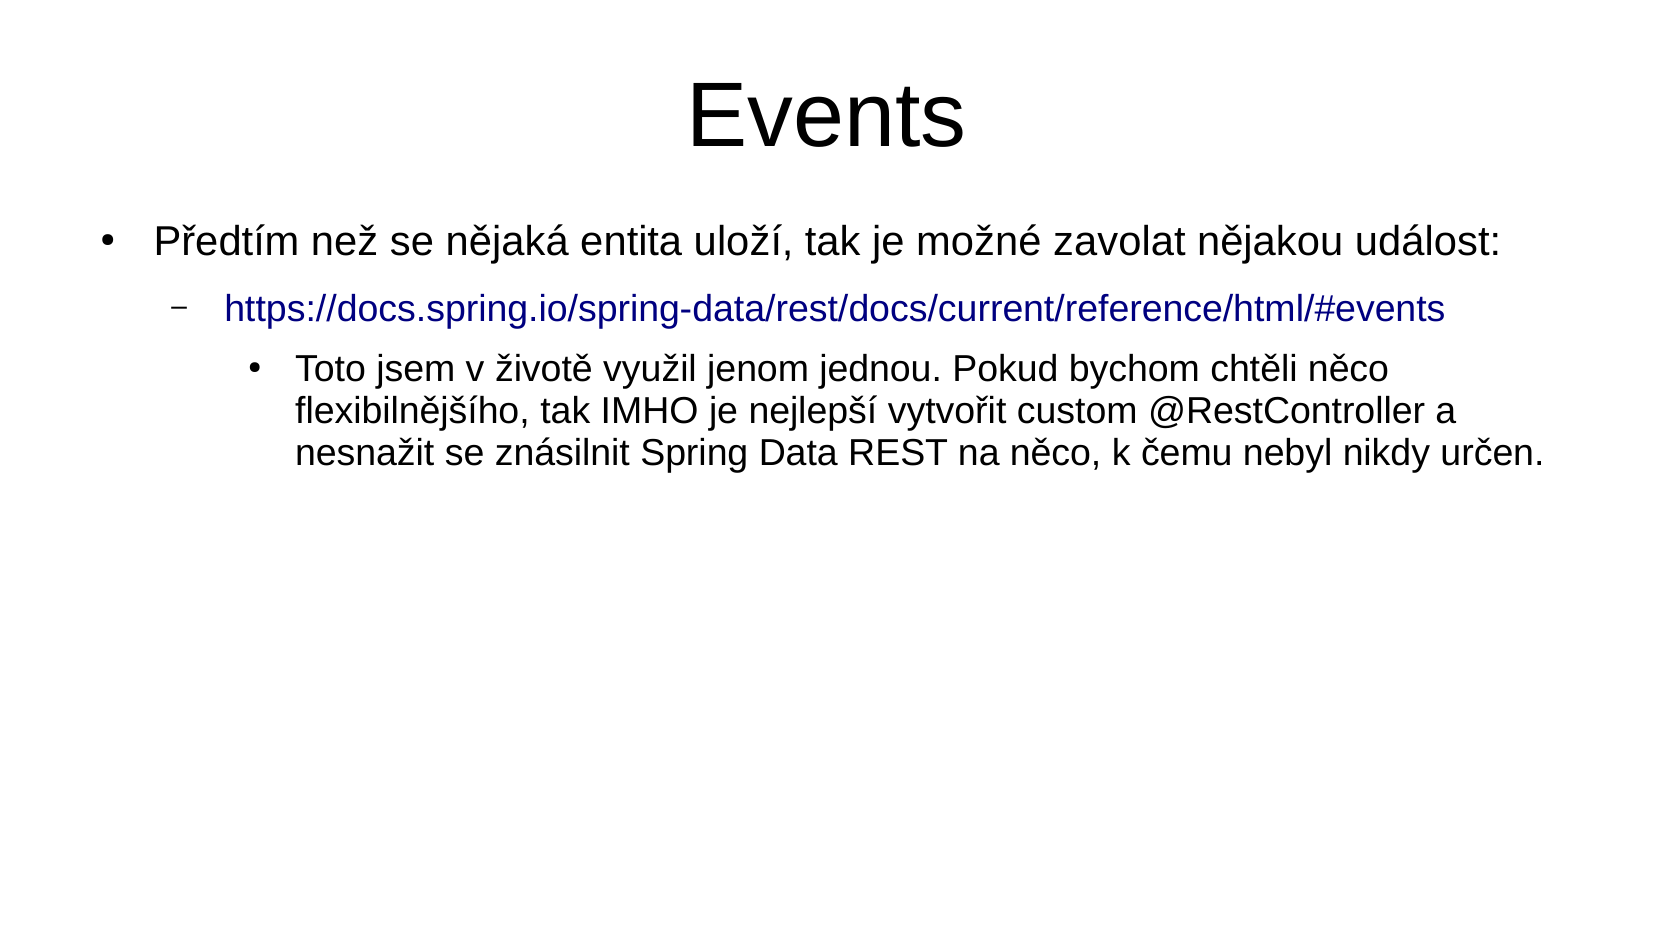

# Events
Předtím než se nějaká entita uloží, tak je možné zavolat nějakou událost:
https://docs.spring.io/spring-data/rest/docs/current/reference/html/#events
Toto jsem v životě využil jenom jednou. Pokud bychom chtěli něco flexibilnějšího, tak IMHO je nejlepší vytvořit custom @RestController a nesnažit se znásilnit Spring Data REST na něco, k čemu nebyl nikdy určen.